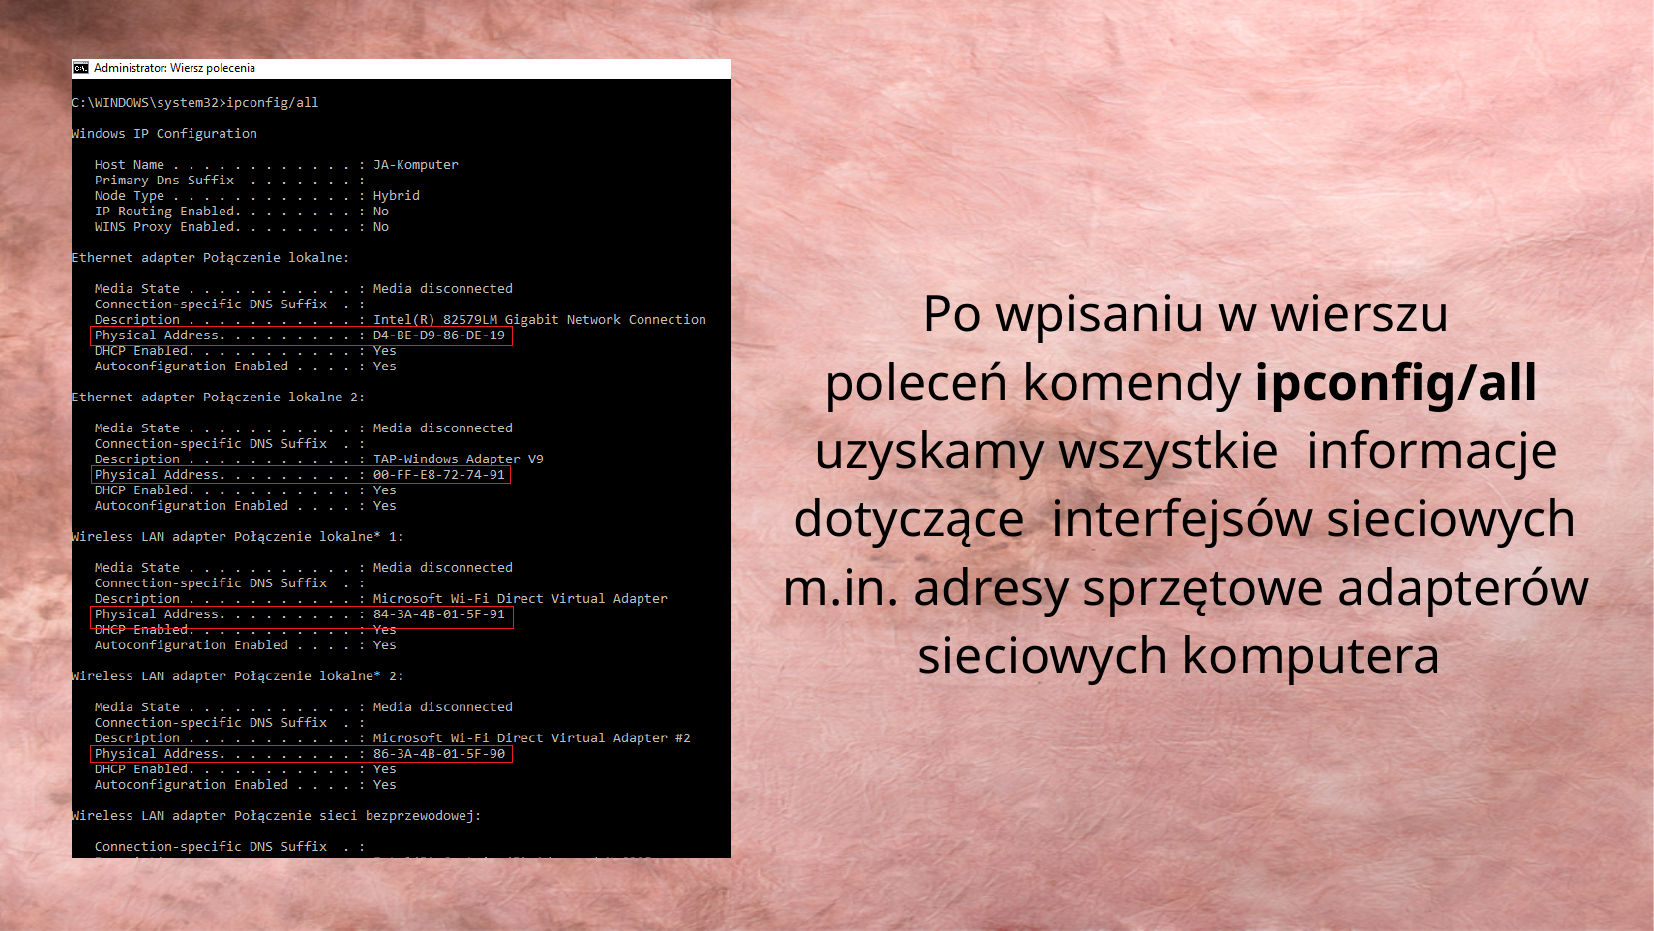

# Po wpisaniu w wierszu poleceń komendy ipconfig/all uzyskamy wszystkie informacje dotyczące interfejsów sieciowych m.in. adresy sprzętowe adapterów sieciowych komputera